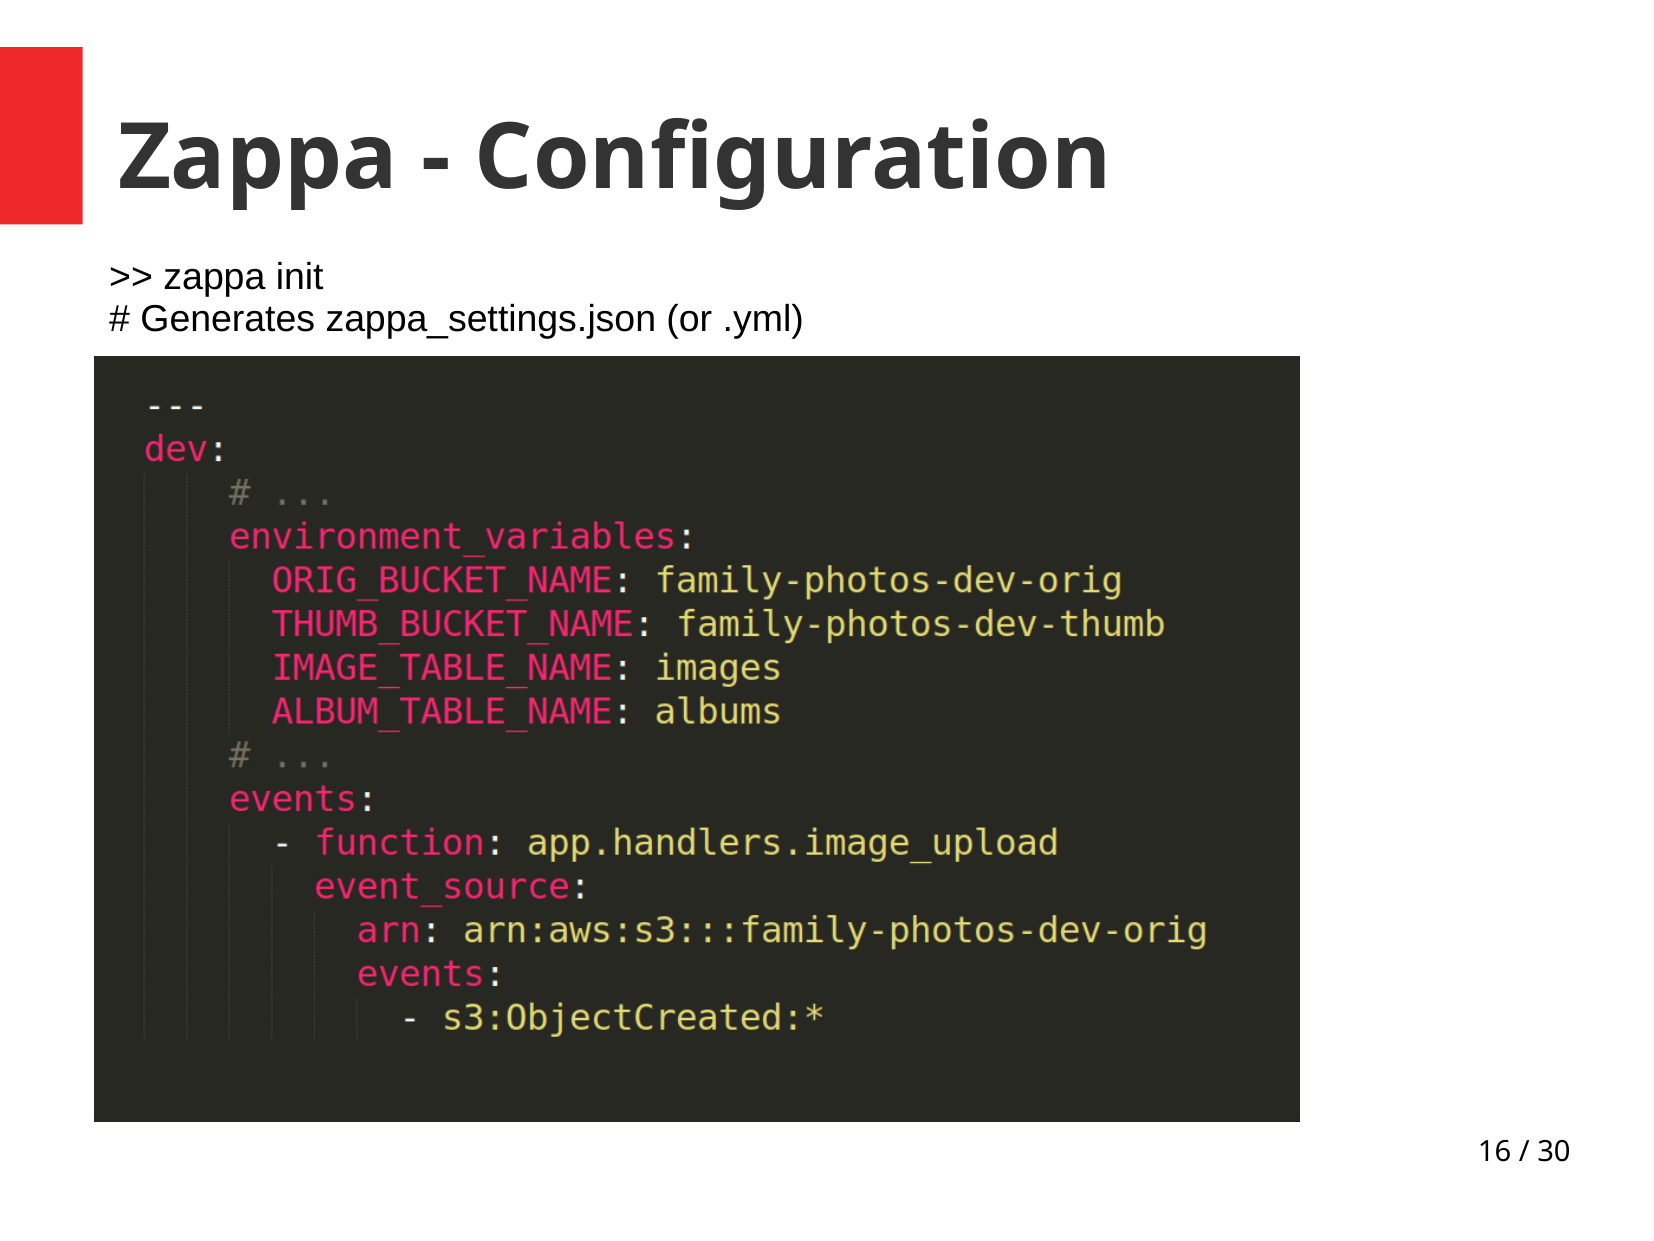

# Zappa - Configuration
>> zappa init
# Generates zappa_settings.json (or .yml)
16